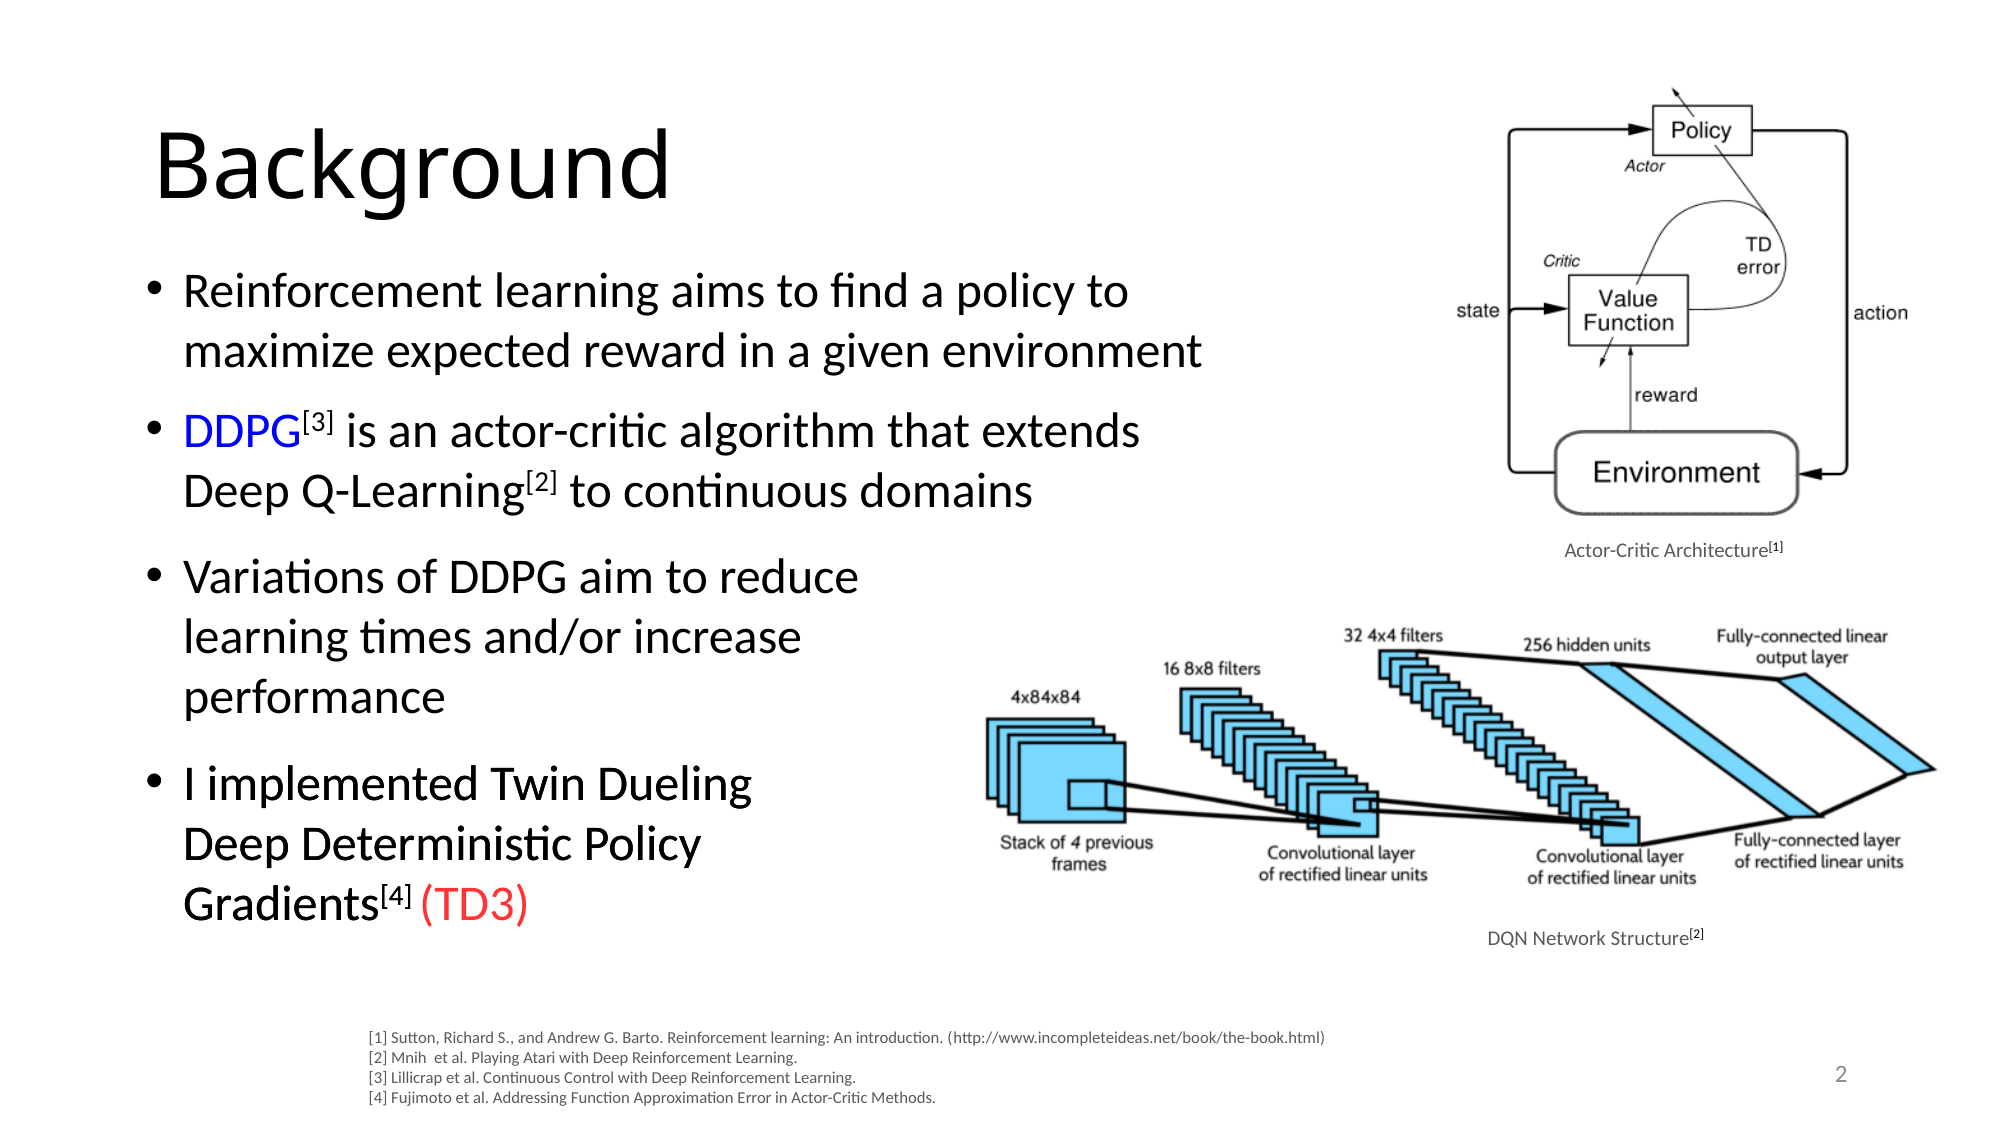

Background
# Reinforcement learning aims to find a policy to maximize expected reward in a given environment
DDPG[3] is an actor-critic algorithm that extends Deep Q-Learning[2] to continuous domains
Actor-Critic Architecture[1]
Variations of DDPG aim to reduce learning times and/or increase performance
I implemented Twin Dueling Deep Deterministic Policy Gradients[4]
I implemented Twin Dueling Deep Deterministic Policy Gradients[4] (TD3)
DQN Network Structure[2]
[1] Sutton, Richard S., and Andrew G. Barto. Reinforcement learning: An introduction. (http://www.incompleteideas.net/book/the-book.html)
[2] Mnih et al. Playing Atari with Deep Reinforcement Learning.
[3] Lillicrap et al. Continuous Control with Deep Reinforcement Learning.
[4] Fujimoto et al. Addressing Function Approximation Error in Actor-Critic Methods.